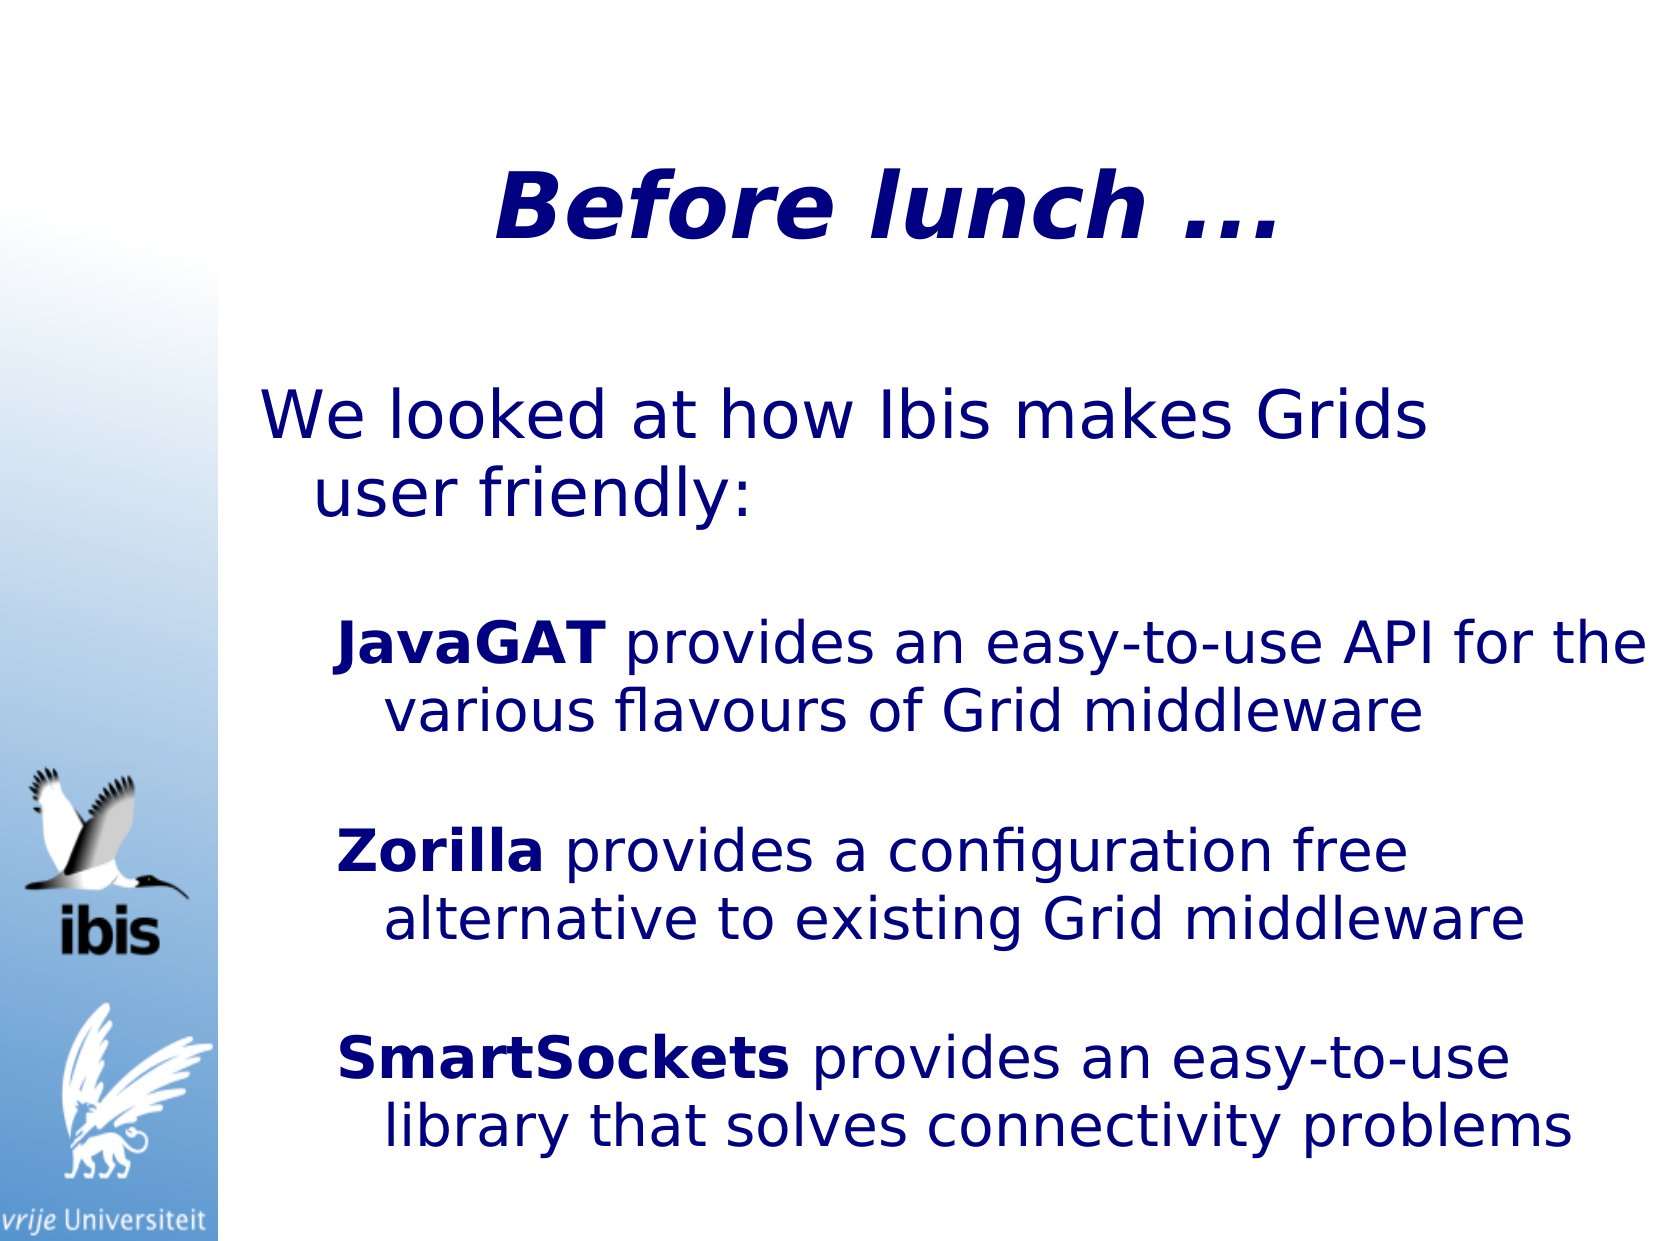

# Before lunch ...
We looked at how Ibis makes Grids
user friendly:
JavaGAT provides an easy-to-use API for the various flavours of Grid middleware
Zorilla provides a configuration free alternative to existing Grid middleware
SmartSockets provides an easy-to-use library that solves connectivity problems